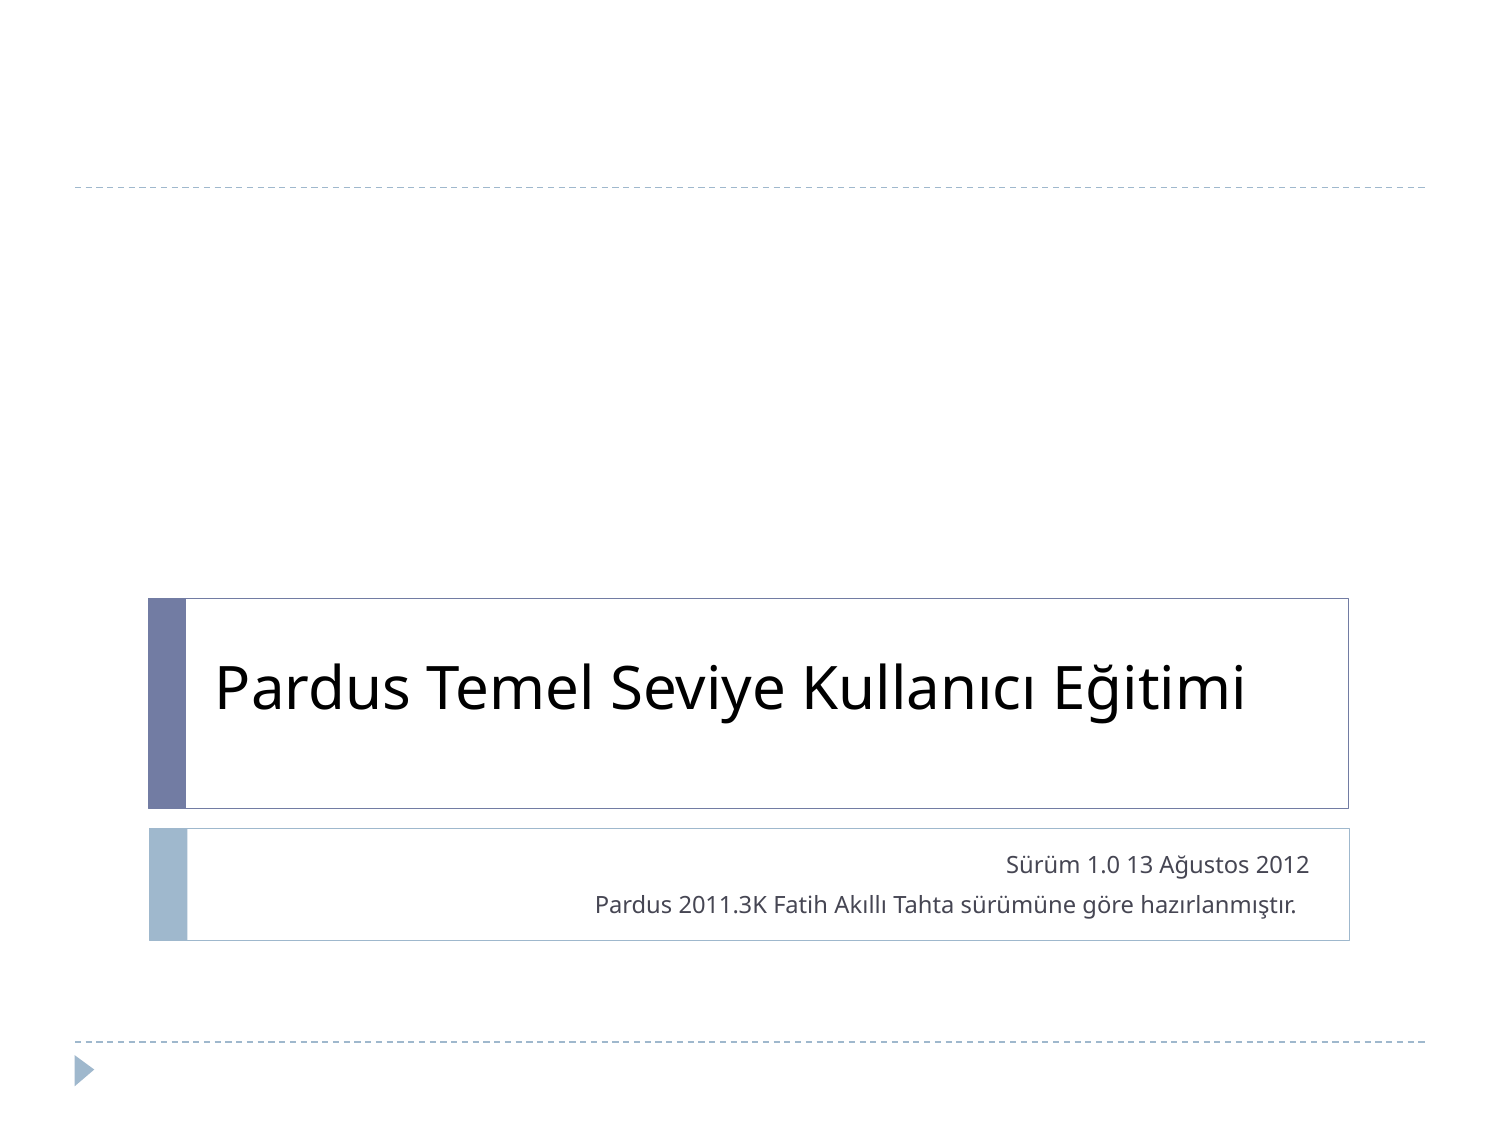

# Pardus Temel Seviye Kullanıcı Eğitimi
Sürüm 1.0 13 Ağustos 2012
Pardus 2011.3K Fatih Akıllı Tahta sürümüne göre hazırlanmıştır.